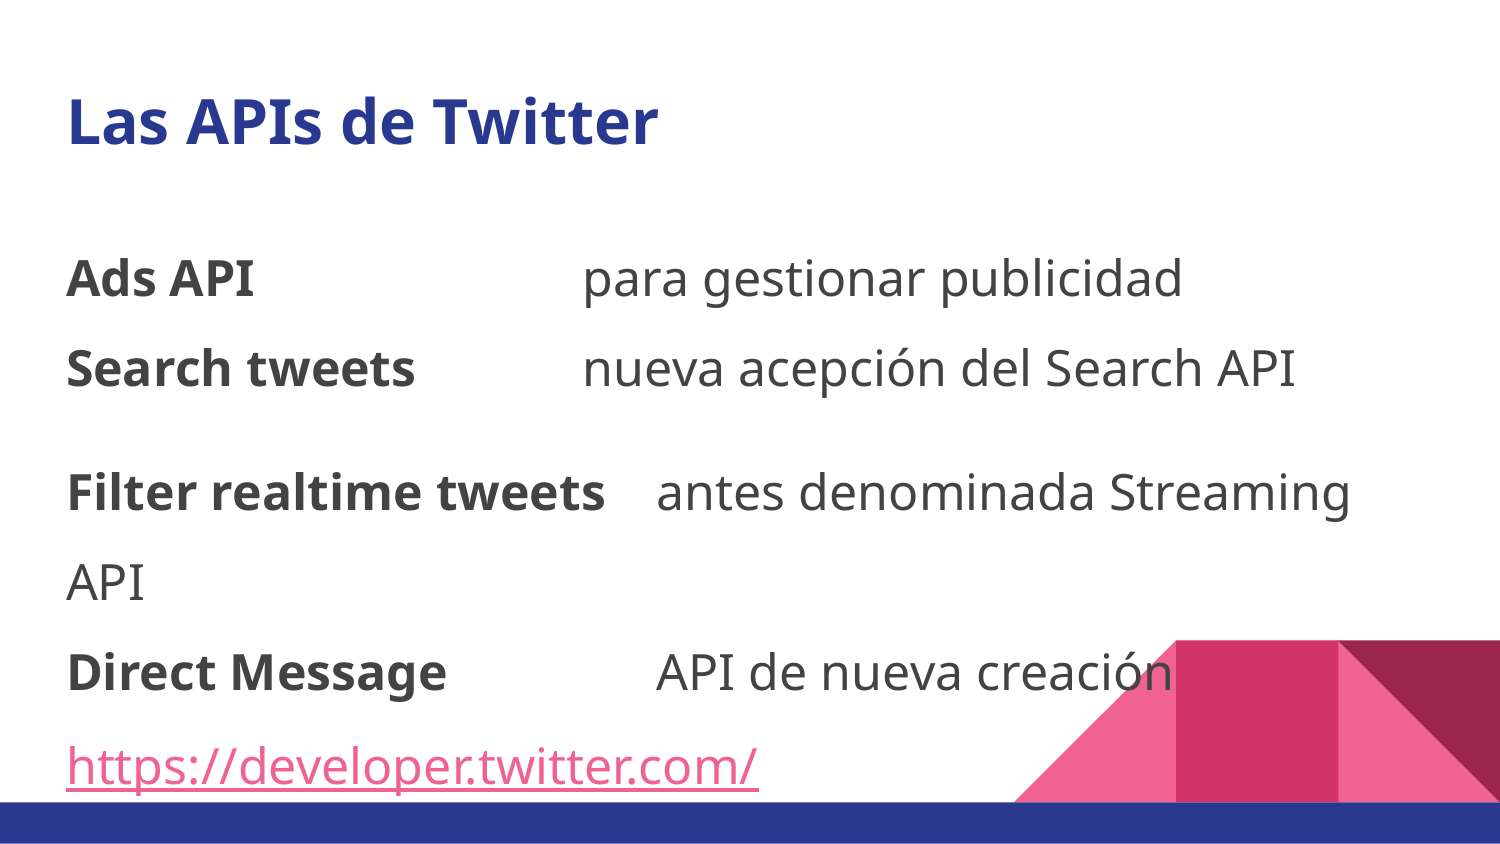

Las APIs de Twitter
# Ads API 					para gestionar publicidad Search tweets 			nueva acepción del Search API
Filter realtime tweets 	antes denominada Streaming API
Direct Message 			API de nueva creación
https://developer.twitter.com/